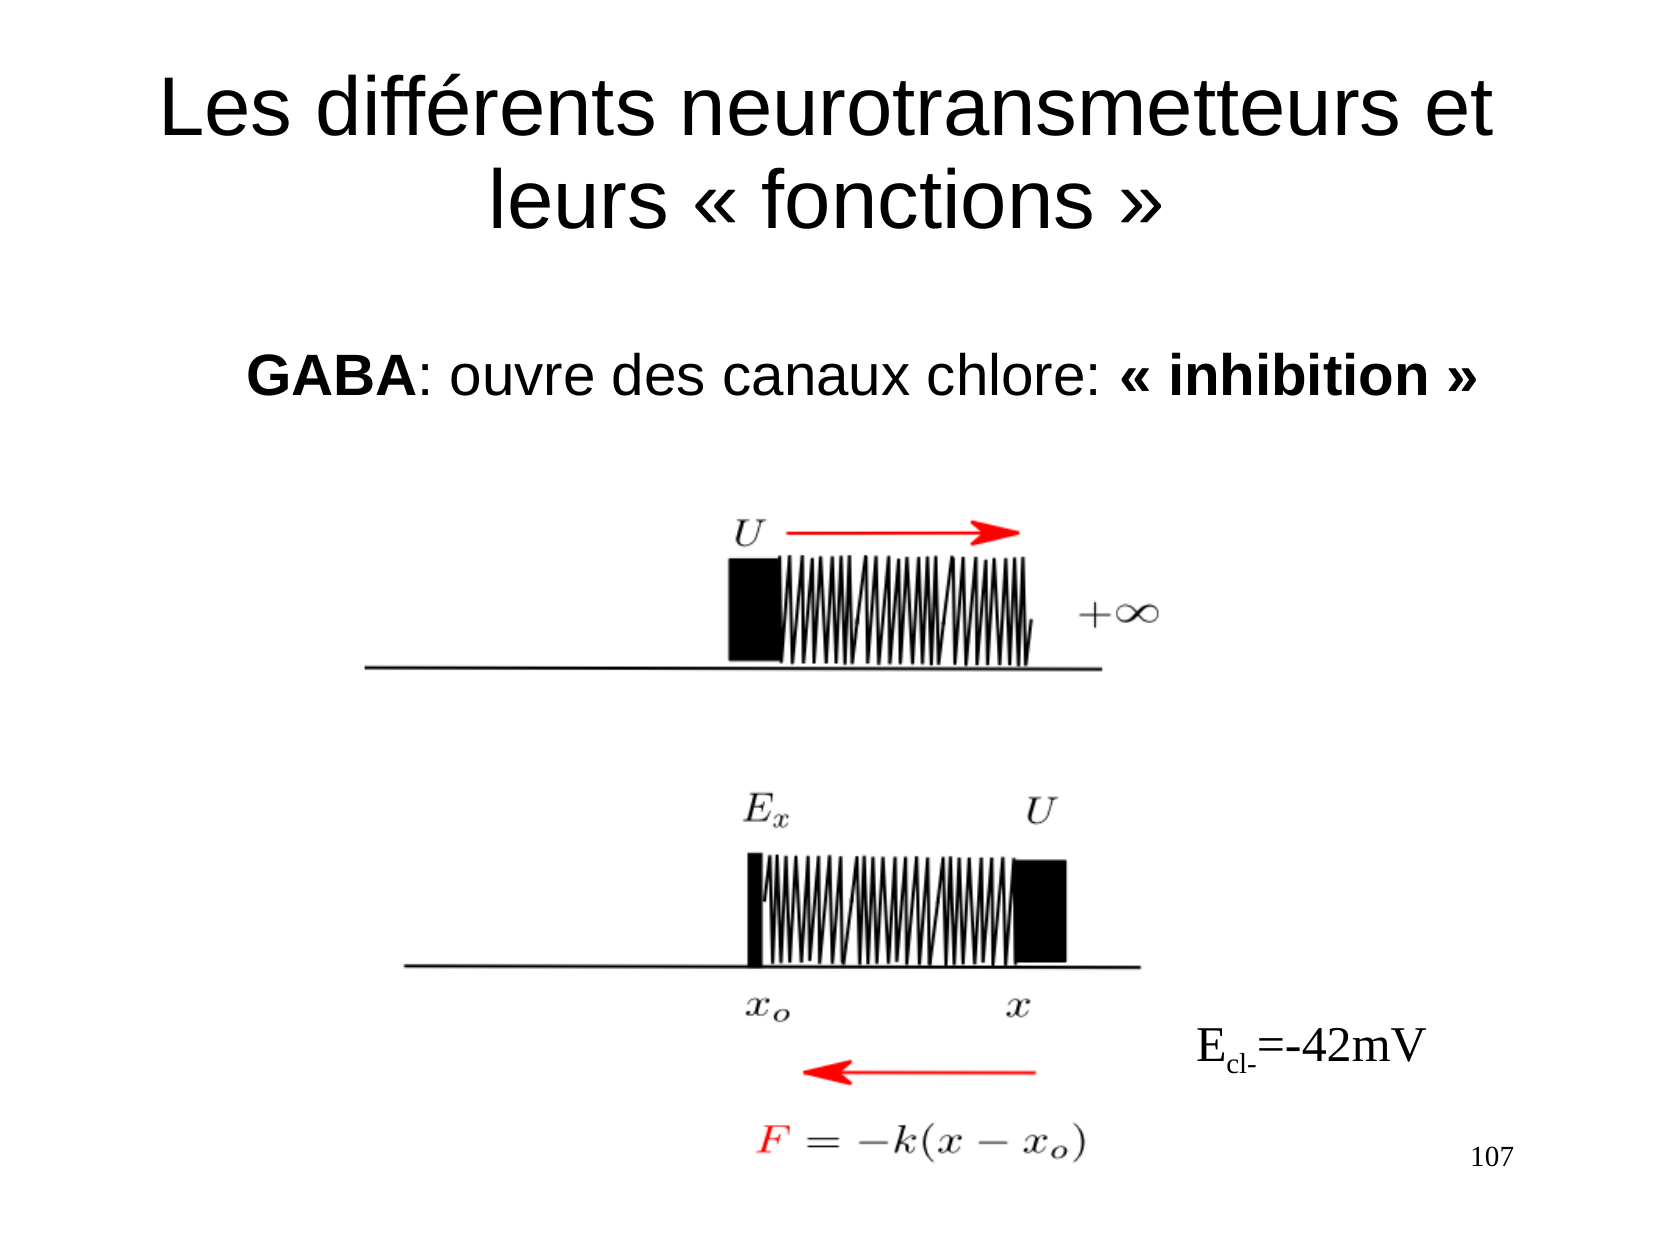

Les différents neurotransmetteurs et leurs « fonctions »
# GABA: ouvre des canaux chlore: « inhibition »
 Ecl-=-42mV
107